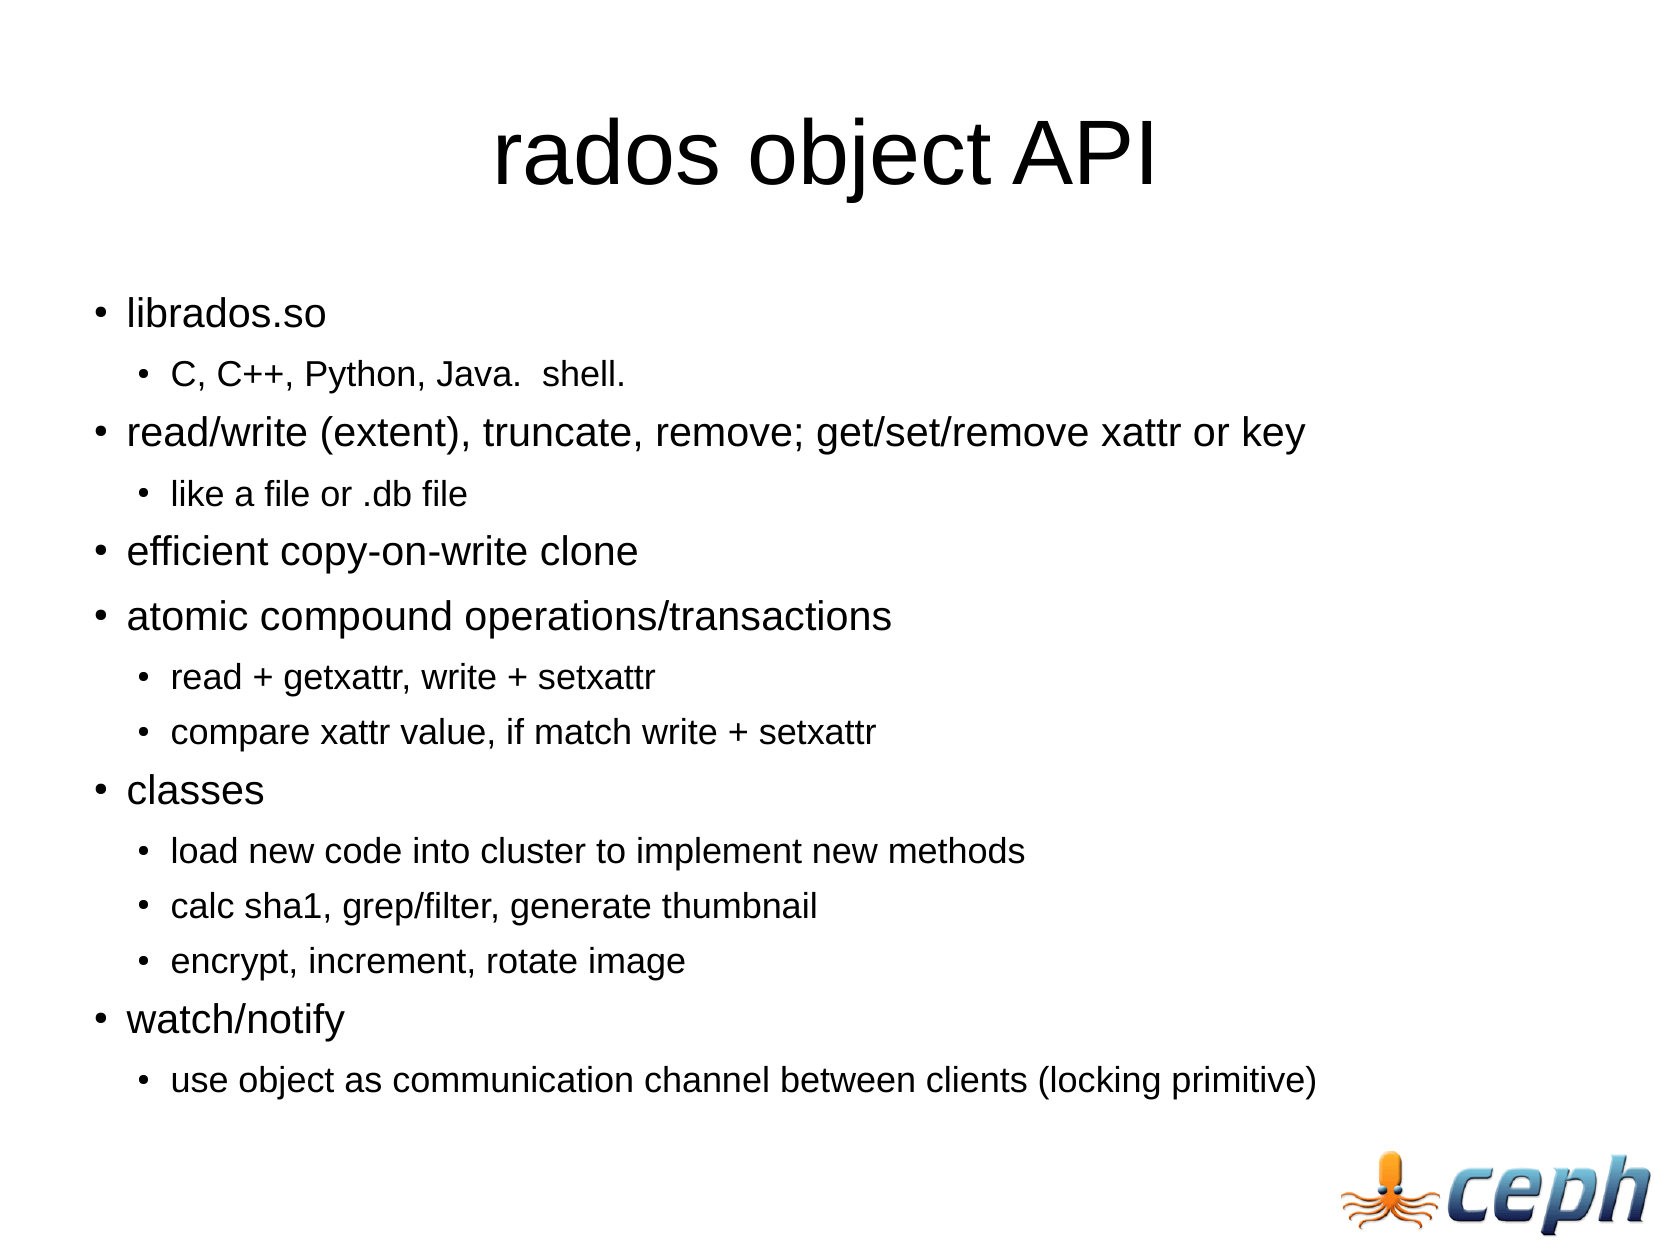

# rados object API
librados.so
C, C++, Python, Java. shell.
read/write (extent), truncate, remove; get/set/remove xattr or key
like a file or .db file
efficient copy-on-write clone
atomic compound operations/transactions
read + getxattr, write + setxattr
compare xattr value, if match write + setxattr
classes
load new code into cluster to implement new methods
calc sha1, grep/filter, generate thumbnail
encrypt, increment, rotate image
watch/notify
use object as communication channel between clients (locking primitive)